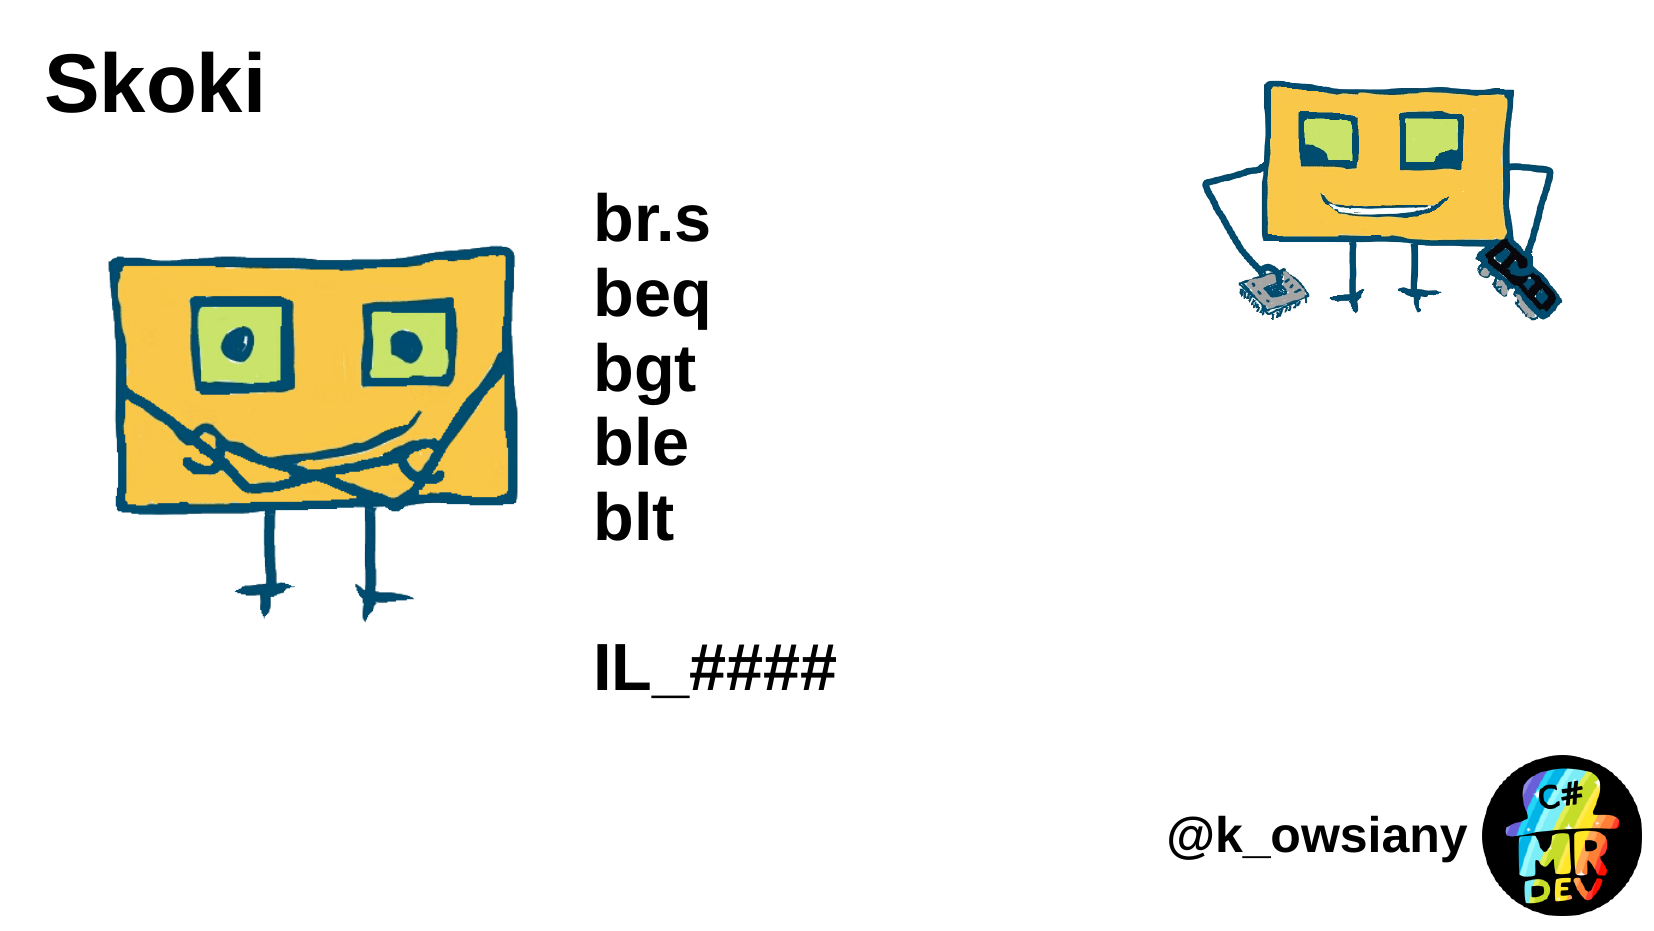

Skoki
br.s
beq
bgt
ble
blt
IL_####